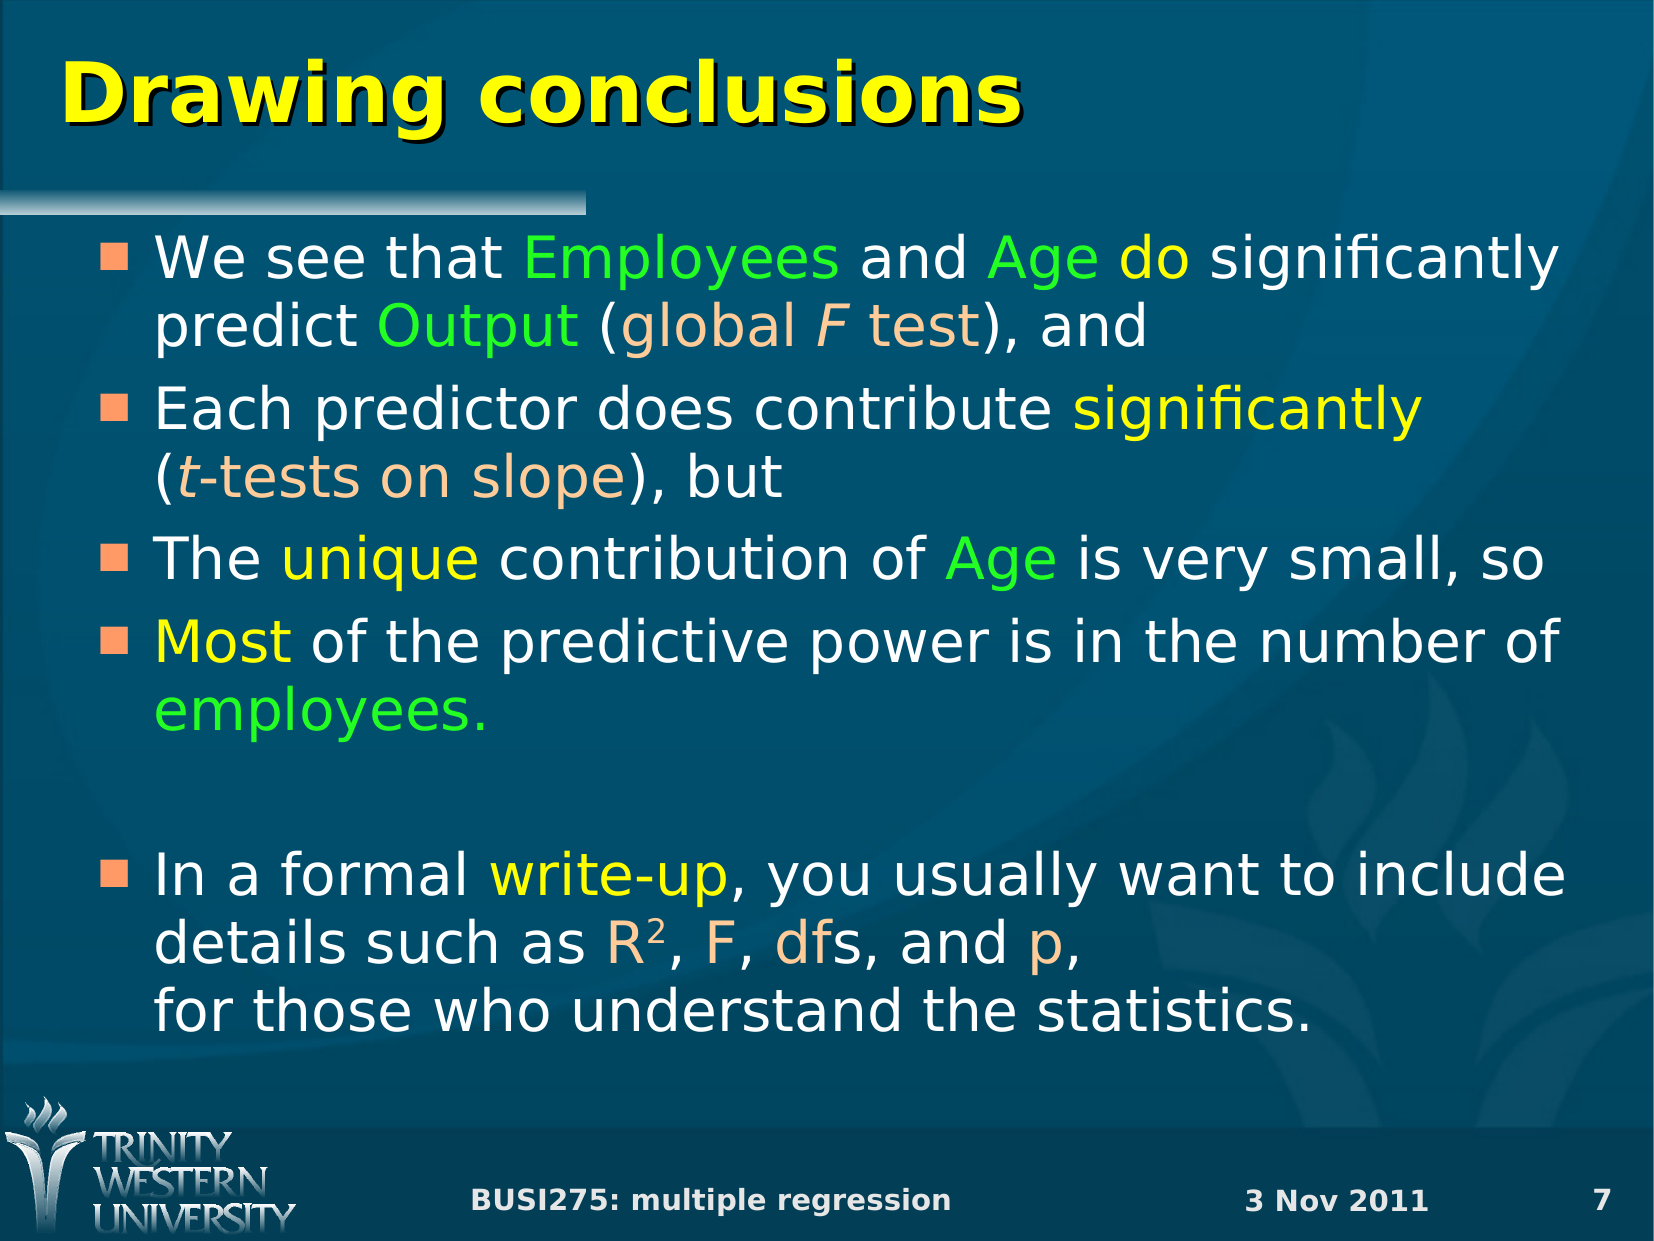

# Drawing conclusions
We see that Employees and Age do significantly predict Output (global F test), and
Each predictor does contribute significantly
(t-tests on slope), but
The unique contribution of Age is very small, so
Most of the predictive power is in the number of employees.
In a formal write-up, you usually want to include details such as R2, F, dfs, and p,
for those who understand the statistics.
BUSI275: multiple regression
3 Nov 2011
7